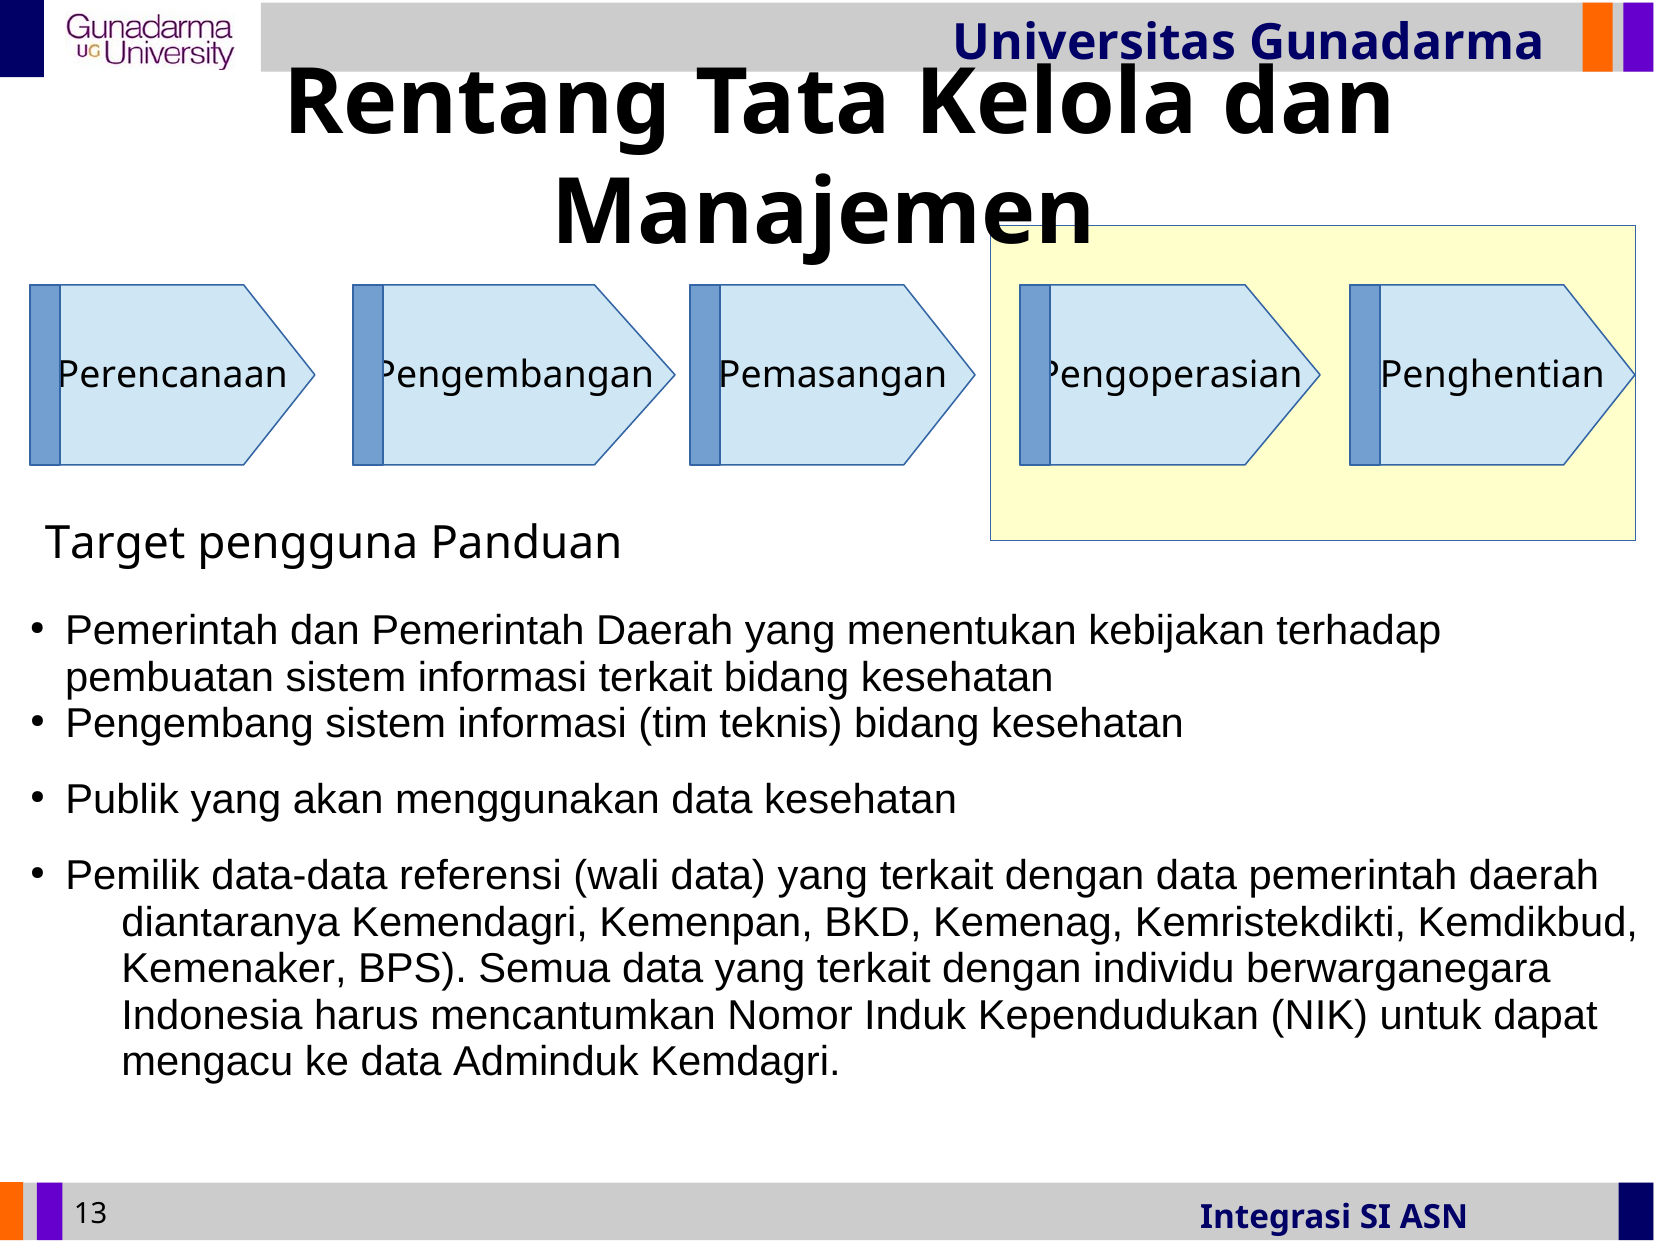

# Rentang Tata Kelola dan Manajemen
Perencanaan
Pengembangan
Pemasangan
Pengoperasian
Penghentian
Target pengguna Panduan
Pemerintah dan Pemerintah Daerah yang menentukan kebijakan terhadap pembuatan sistem informasi terkait bidang kesehatan
Pengembang sistem informasi (tim teknis) bidang kesehatan
Publik yang akan menggunakan data kesehatan
Pemilik data-data referensi (wali data) yang terkait dengan data pemerintah daerah diantaranya Kemendagri, Kemenpan, BKD, Kemenag, Kemristekdikti, Kemdikbud, Kemenaker, BPS). Semua data yang terkait dengan individu berwarganegara Indonesia harus mencantumkan Nomor Induk Kependudukan (NIK) untuk dapat mengacu ke data Adminduk Kemdagri.
13